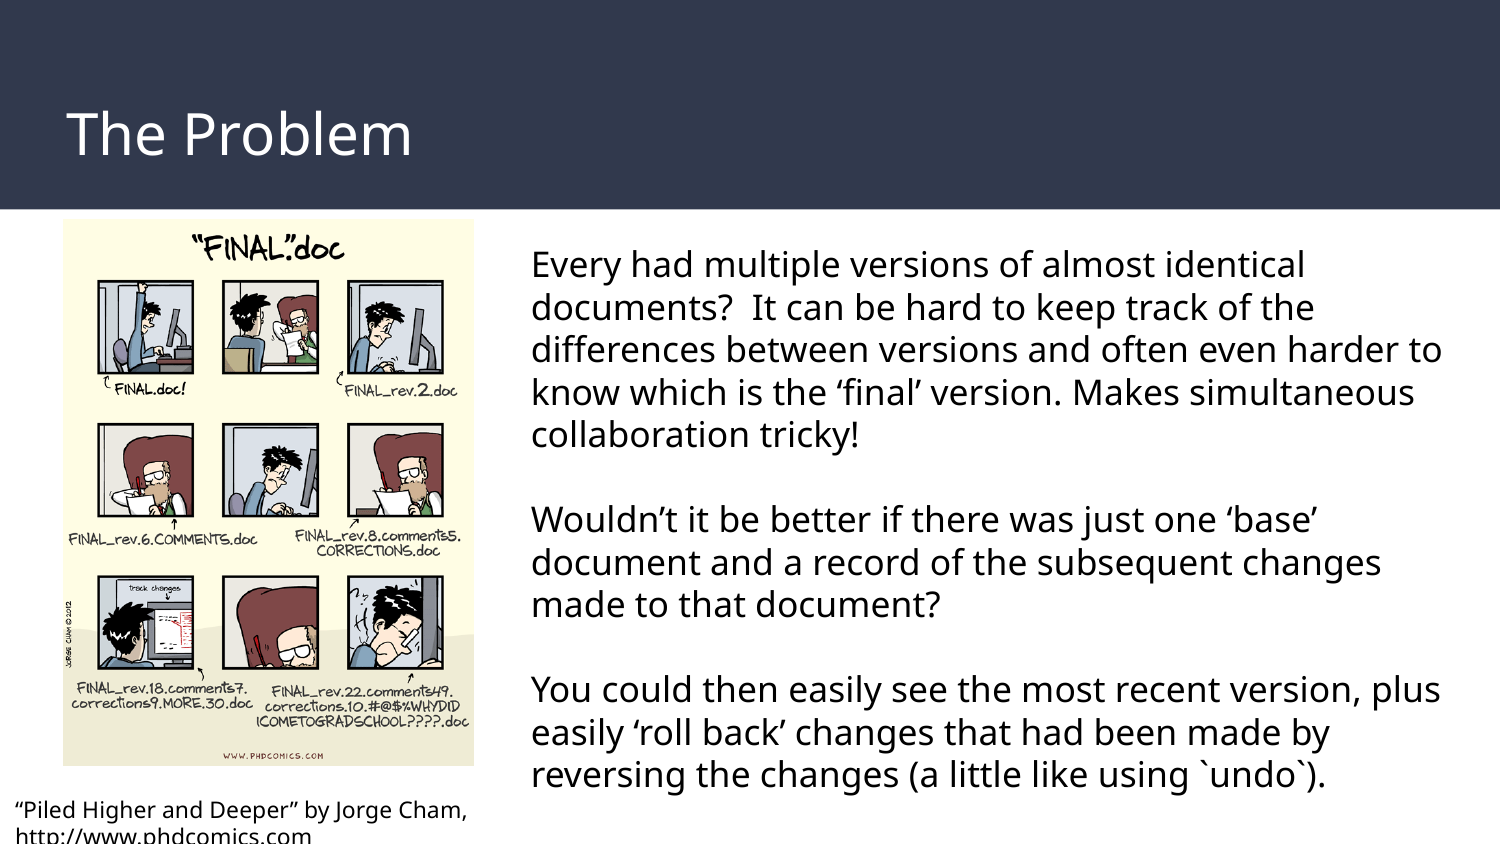

# The Problem
Every had multiple versions of almost identical documents? It can be hard to keep track of the differences between versions and often even harder to know which is the ‘final’ version. Makes simultaneous collaboration tricky!
Wouldn’t it be better if there was just one ‘base’ document and a record of the subsequent changes made to that document?
You could then easily see the most recent version, plus easily ‘roll back’ changes that had been made by reversing the changes (a little like using `undo`).
“Piled Higher and Deeper” by Jorge Cham, http://www.phdcomics.com